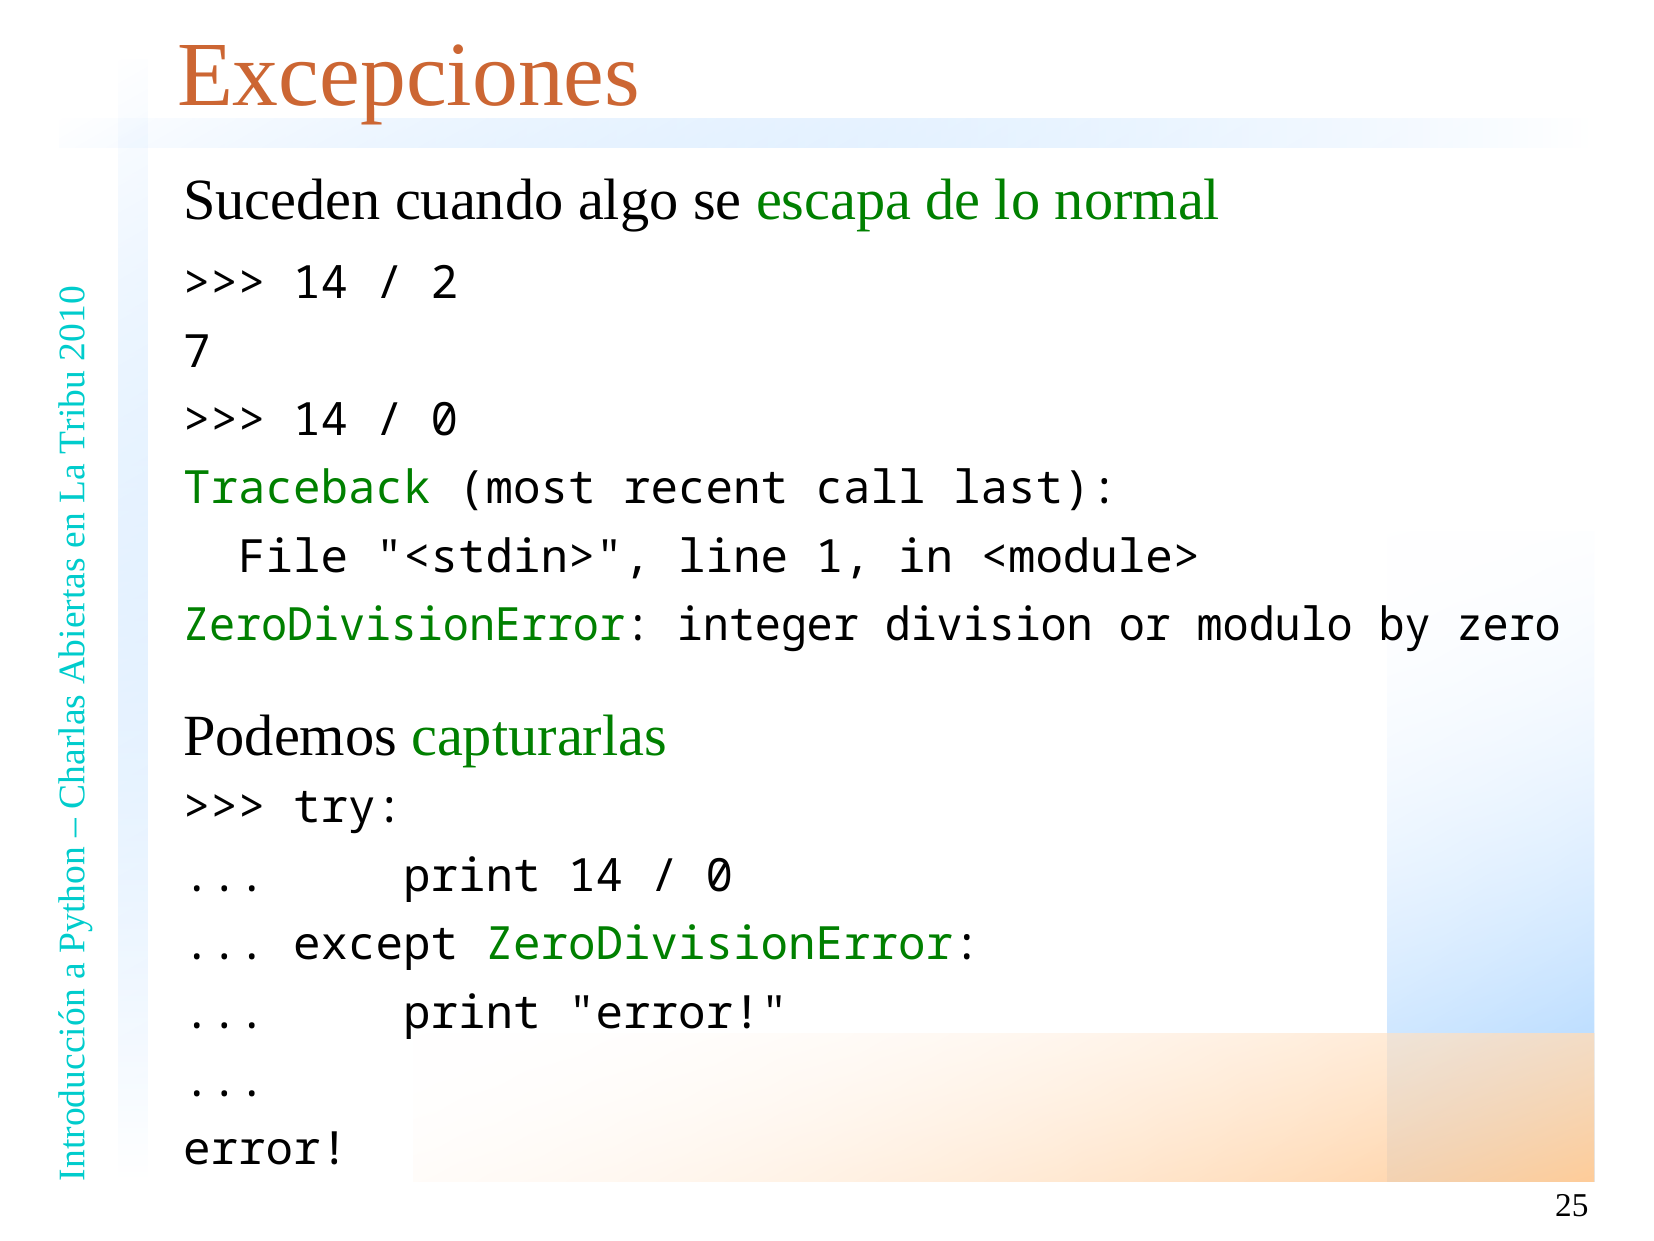

# Excepciones
Suceden cuando algo se escapa de lo normal
>>> 14 / 2
7
>>> 14 / 0
Traceback (most recent call last):
 File "<stdin>", line 1, in <module>
ZeroDivisionError: integer division or modulo by zero
Podemos capturarlas
>>> try:
... print 14 / 0
... except ZeroDivisionError:
... print "error!"
...
error!